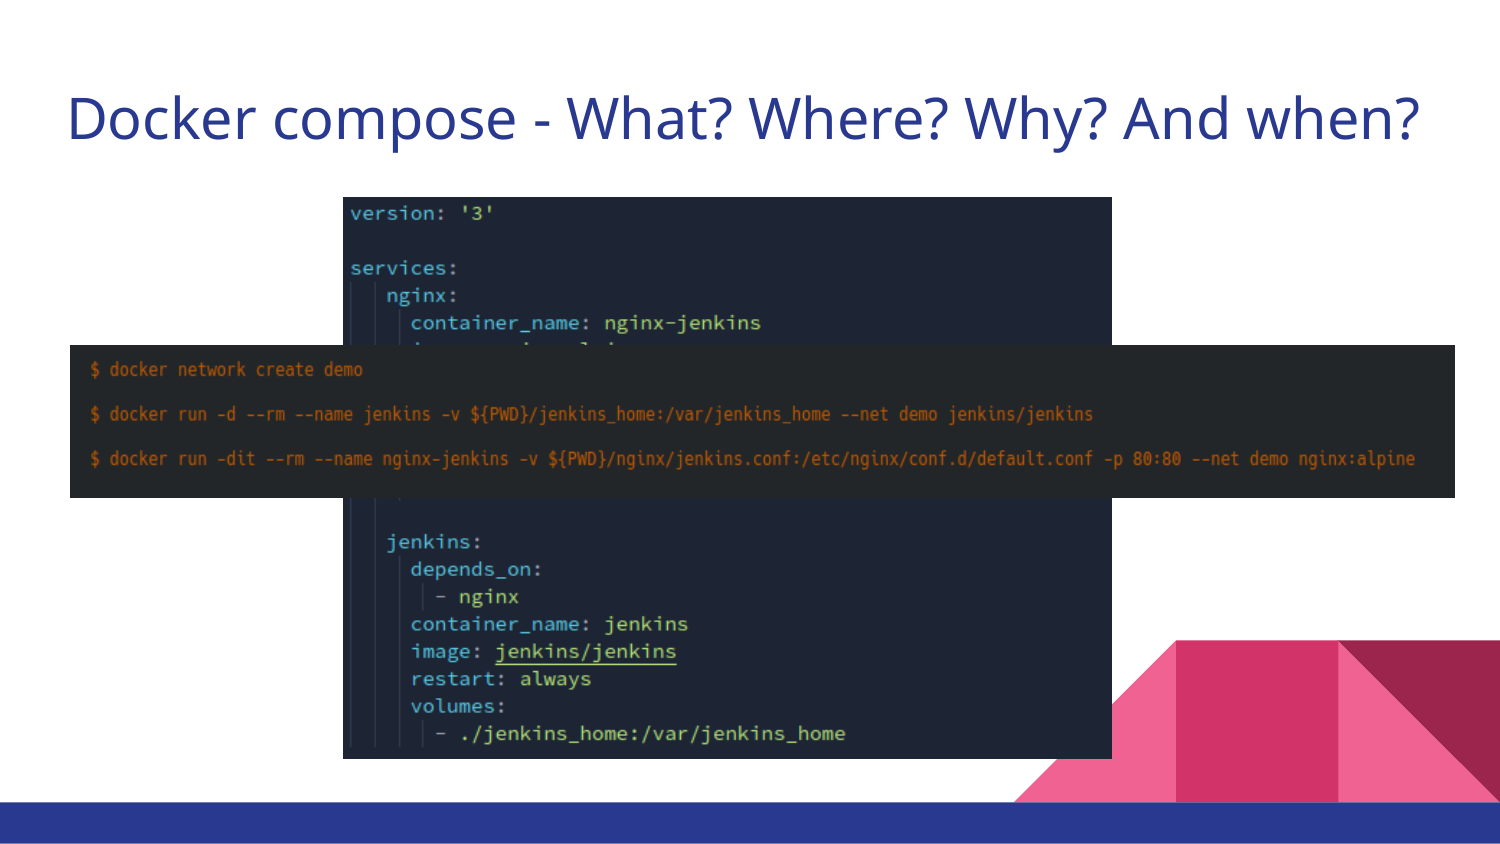

# Docker compose - What? Where? Why? And when?